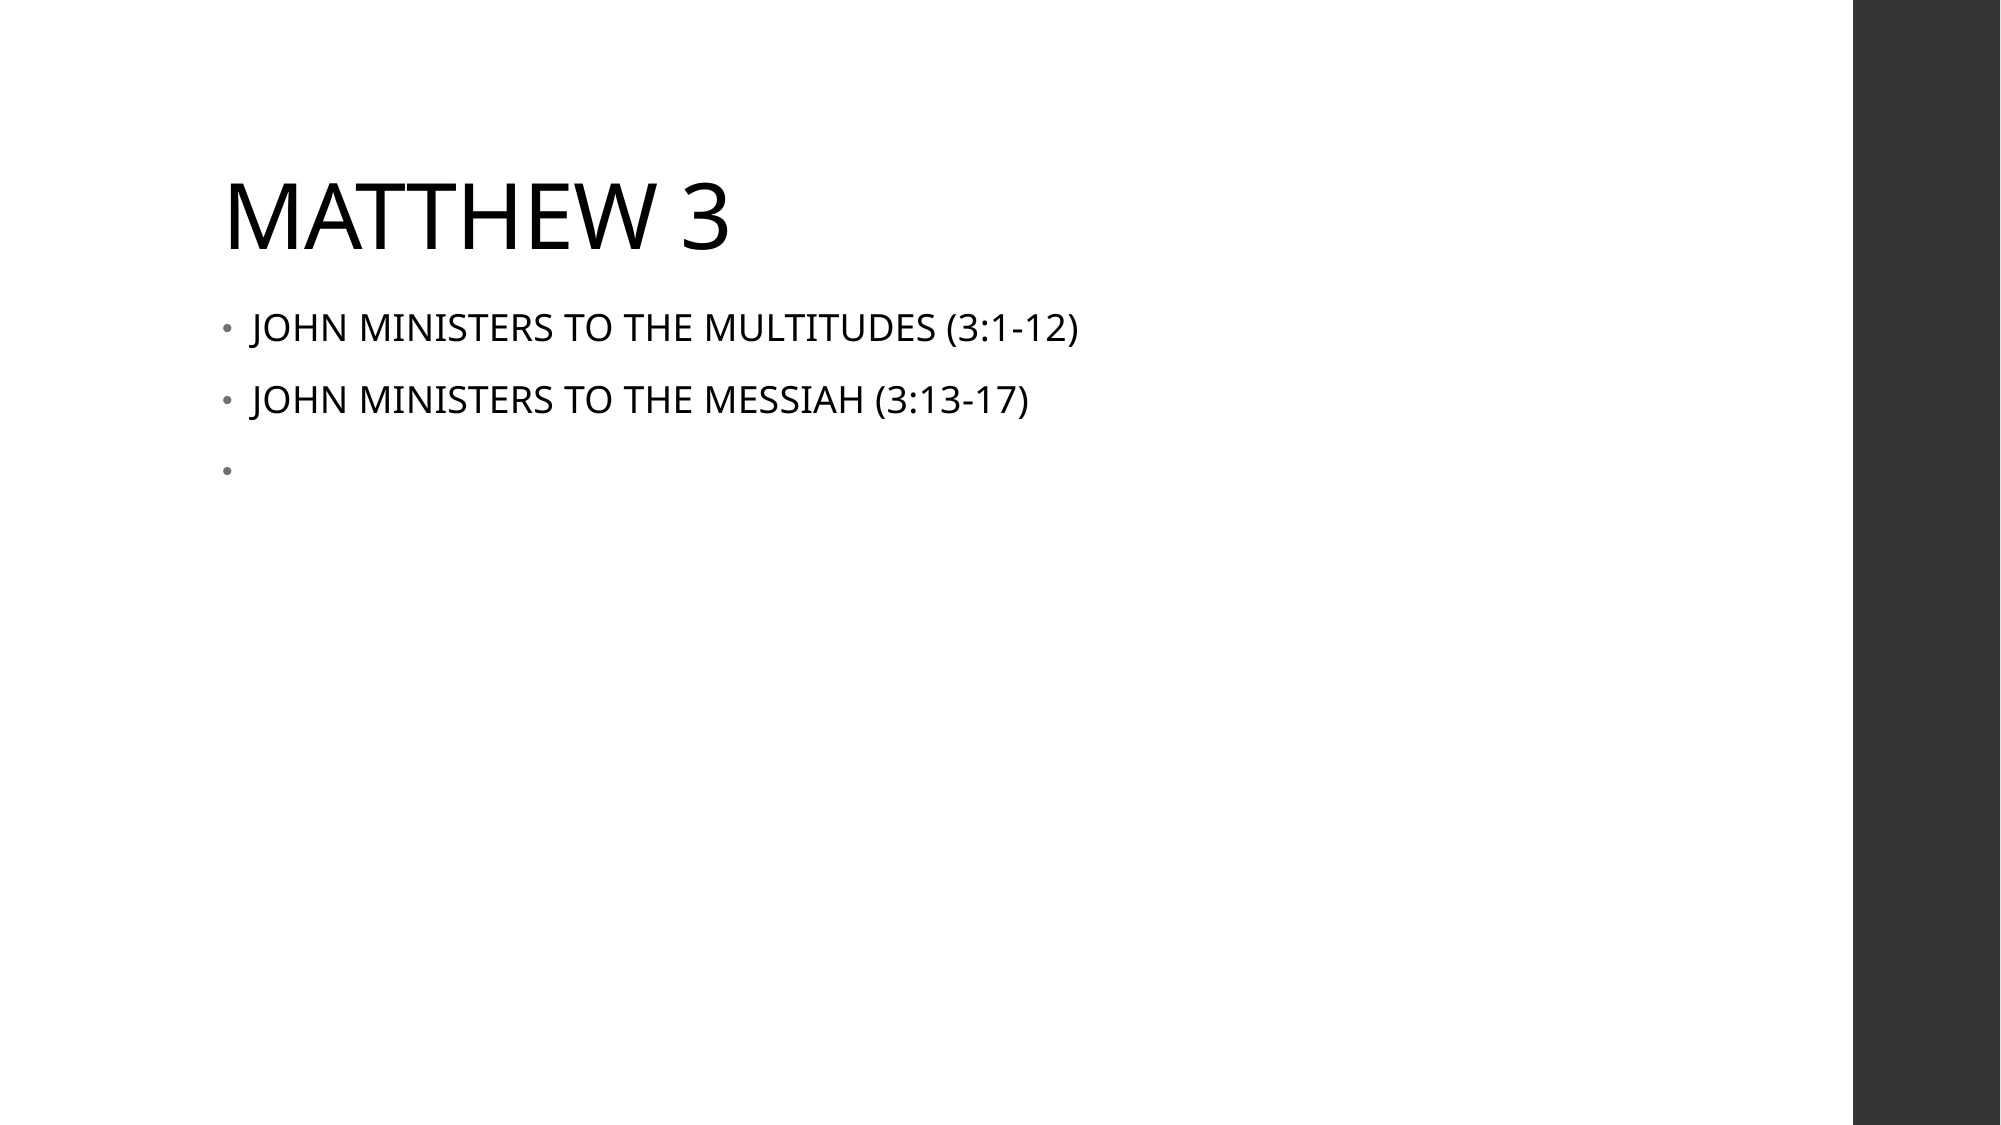

# MATTHEW 3
JOHN MINISTERS TO THE MULTITUDES (3:1-12)
JOHN MINISTERS TO THE MESSIAH (3:13-17)